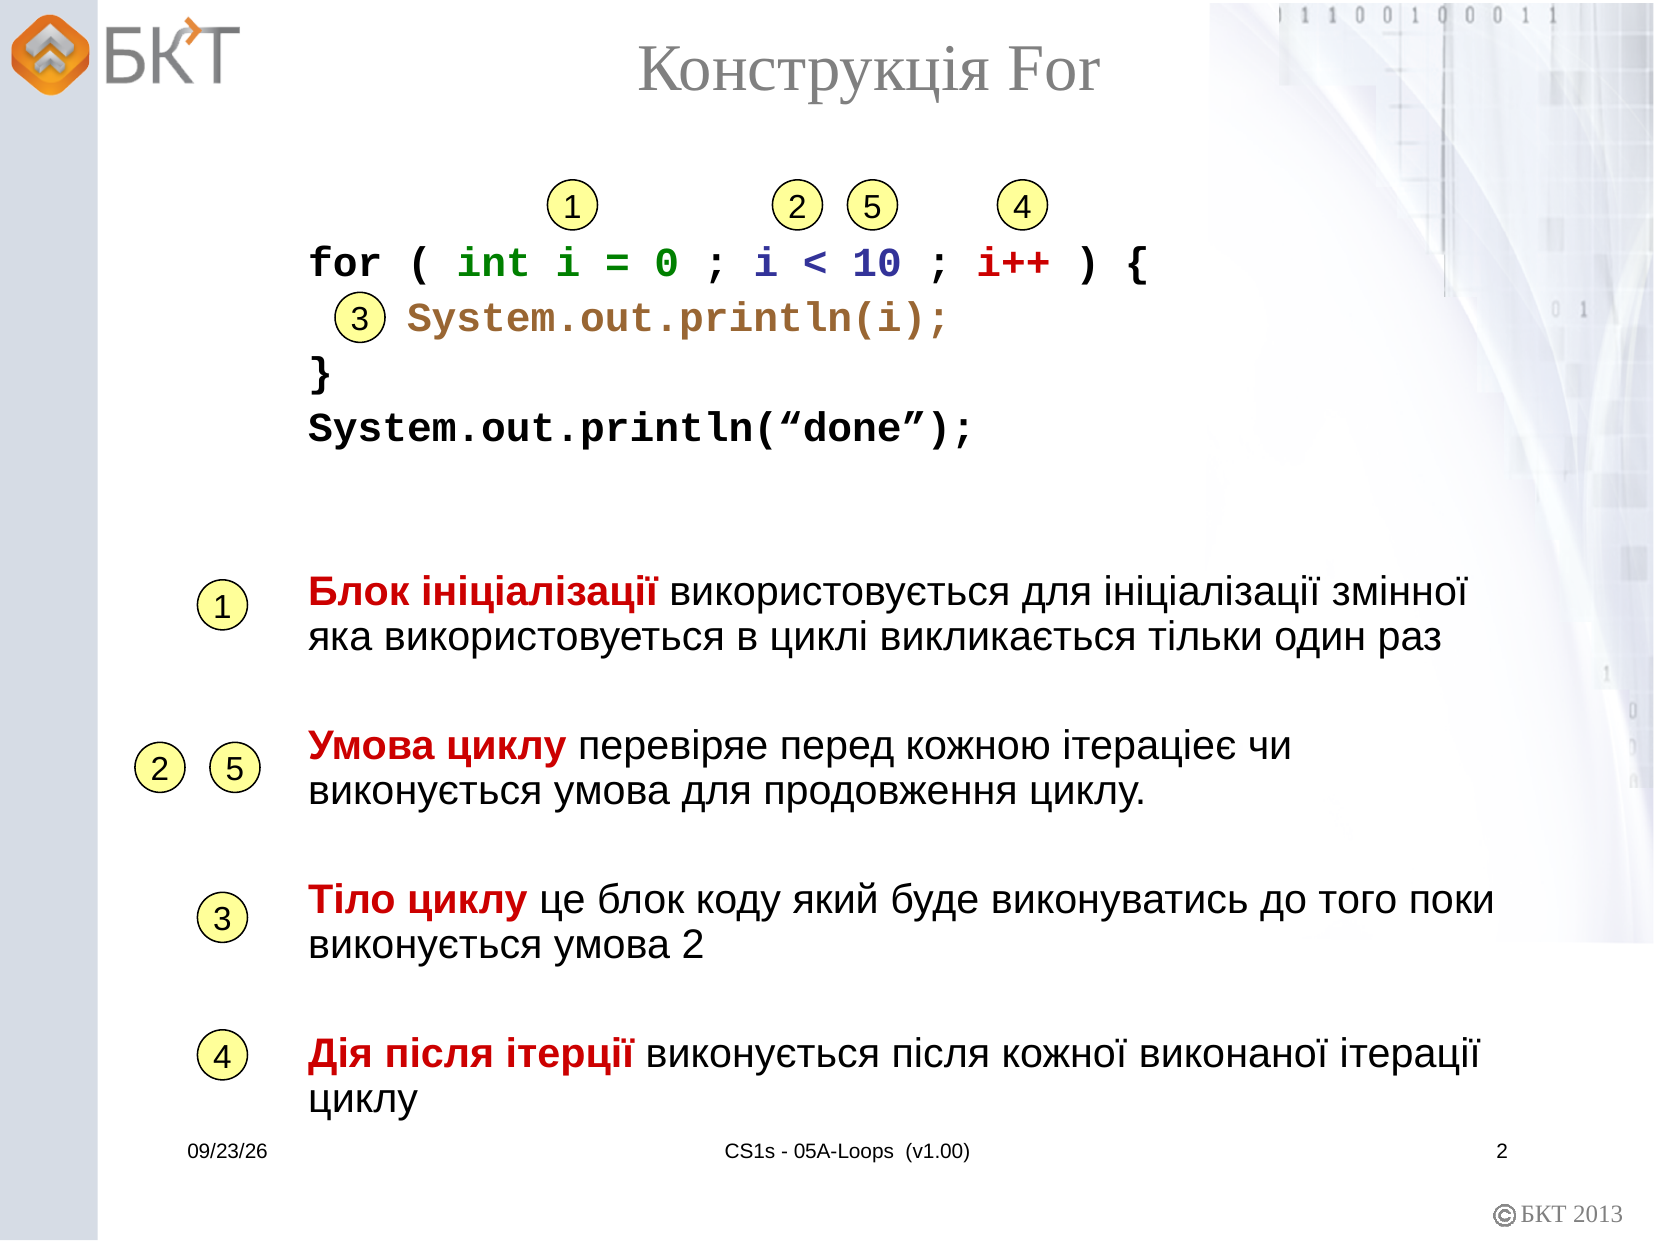

Конструкція For
# for ( int i = 0 ; i < 10 ; i++ ) {
	 System.out.println(i);
	}
	System.out.println(“done”);
	Блок ініціалізації використовується для ініціалізації змінної яка використовуеться в циклі викликається тільки один раз
	Умова циклу перевіряе перед кожною ітераціеє чи виконується умова для продовження циклу.
	Тіло циклу це блок коду який буде виконуватись до того поки виконується умова 2
	Дія після ітерції виконується після кожної виконаної ітерації циклу
1
2
5
4
3
1
2
5
3
4
CS1s - 05A-Loops (v1.00)
БКТ 2013